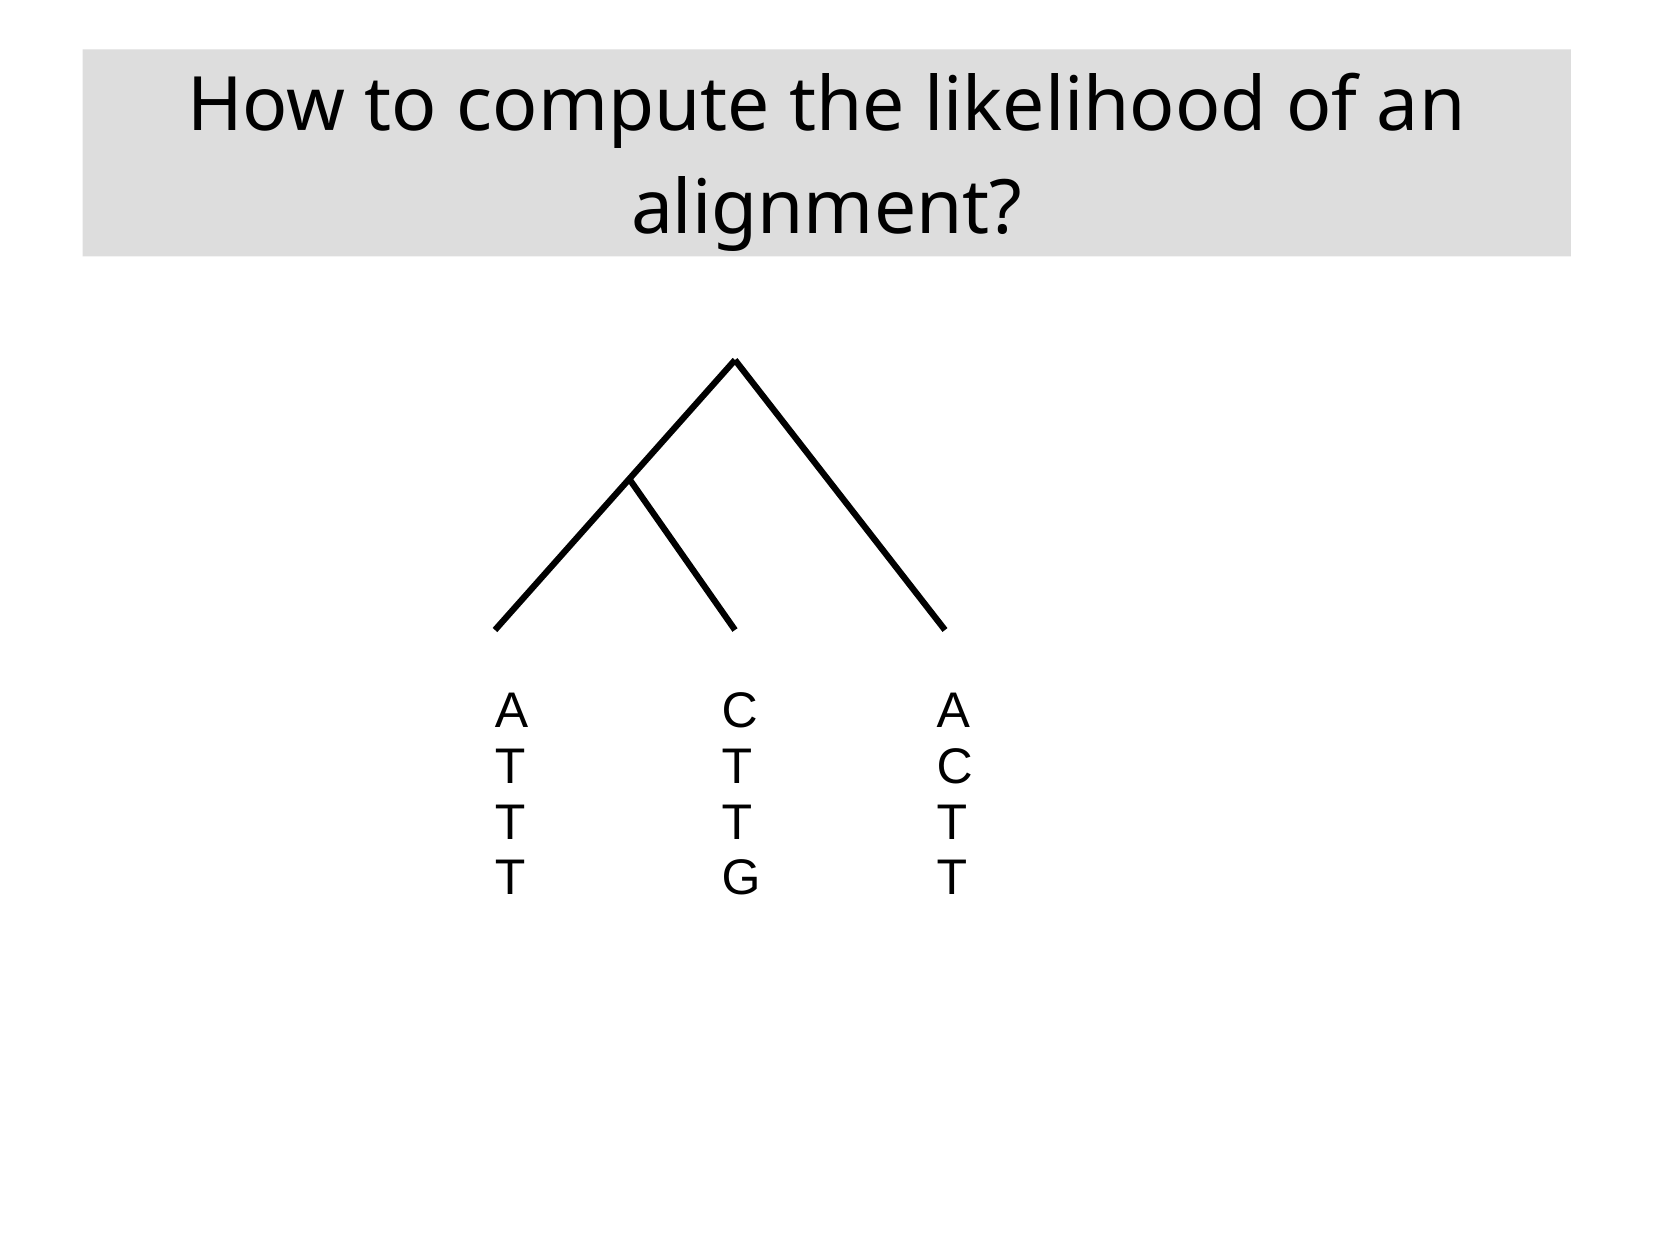

# How to compute the likelihood of an alignment?
A
T
T
T
C
T
T
G
A
C
T
T